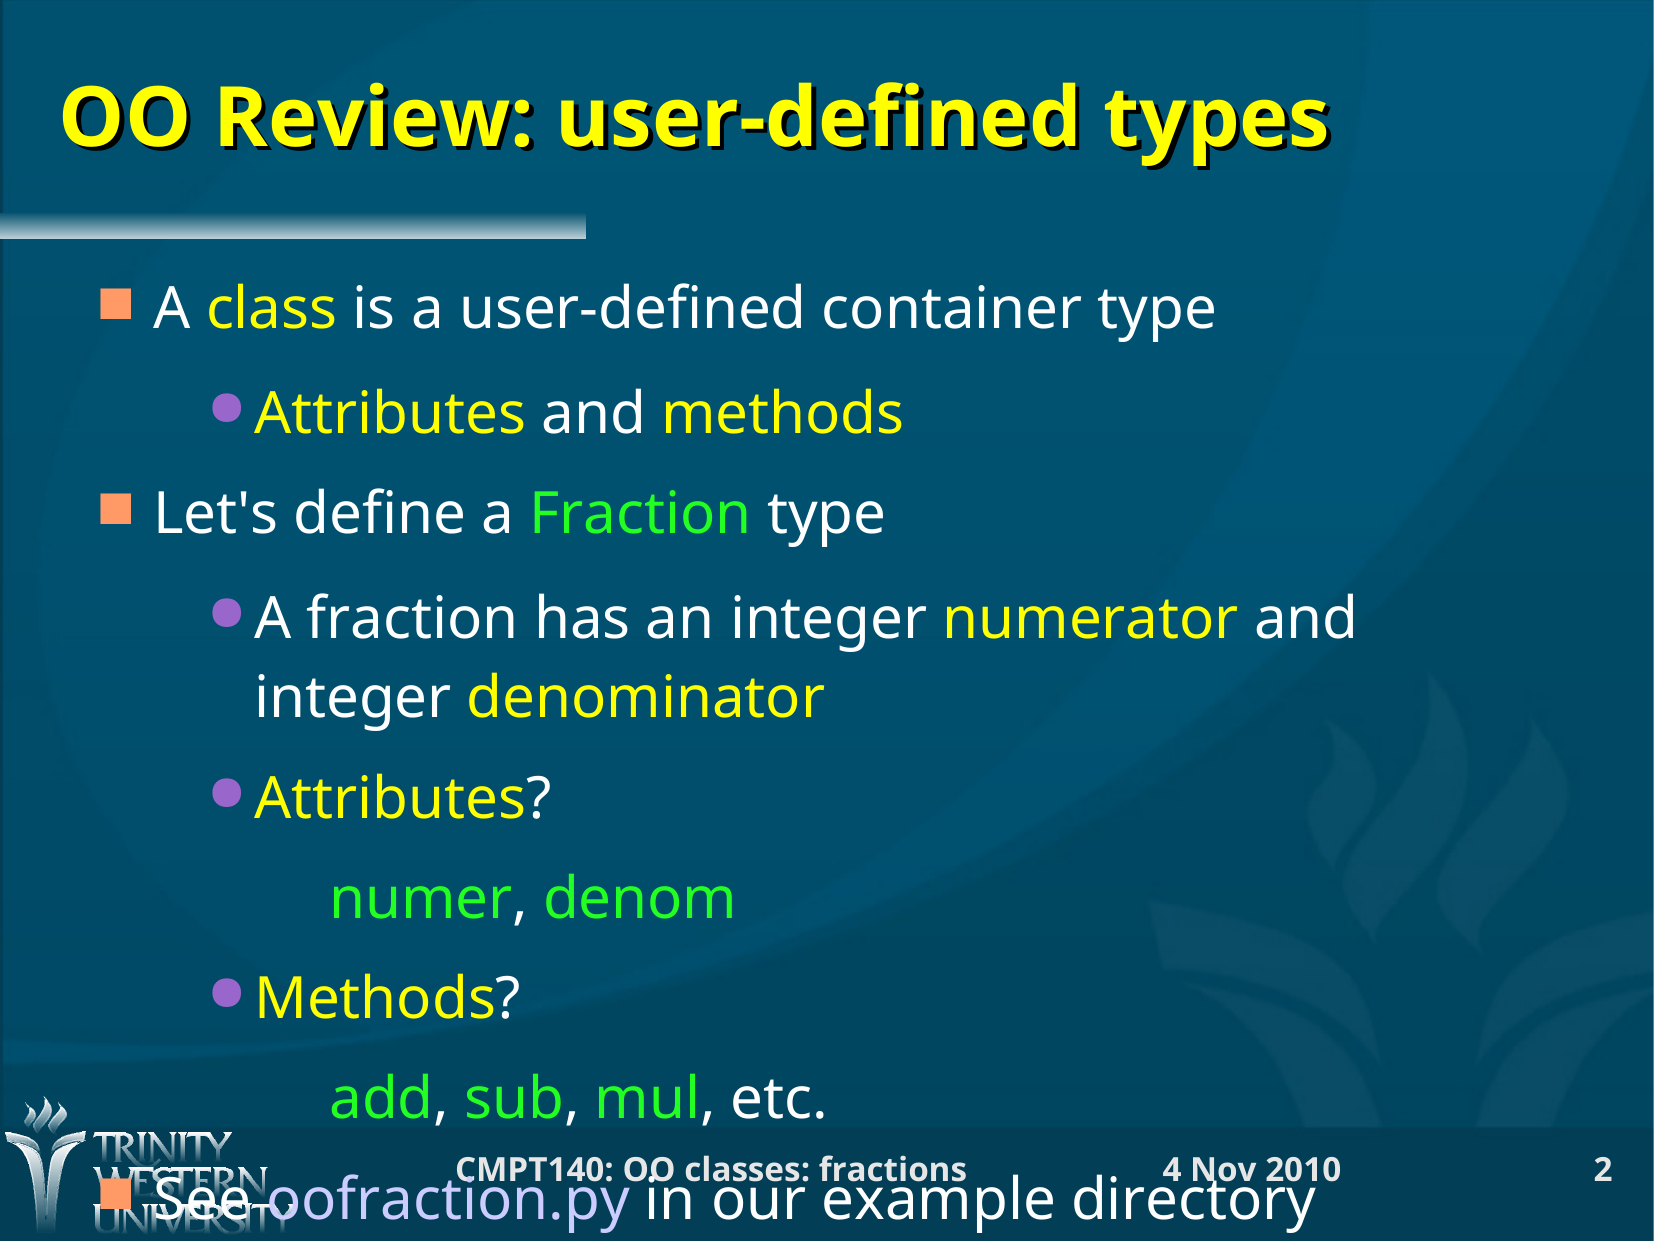

# OO Review: user-defined types
A class is a user-defined container type
Attributes and methods
Let's define a Fraction type
A fraction has an integer numerator and integer denominator
Attributes?
	numer, denom
Methods?
	add, sub, mul, etc.
See oofraction.py in our example directory
CMPT140: OO classes: fractions
4 Nov 2010
2